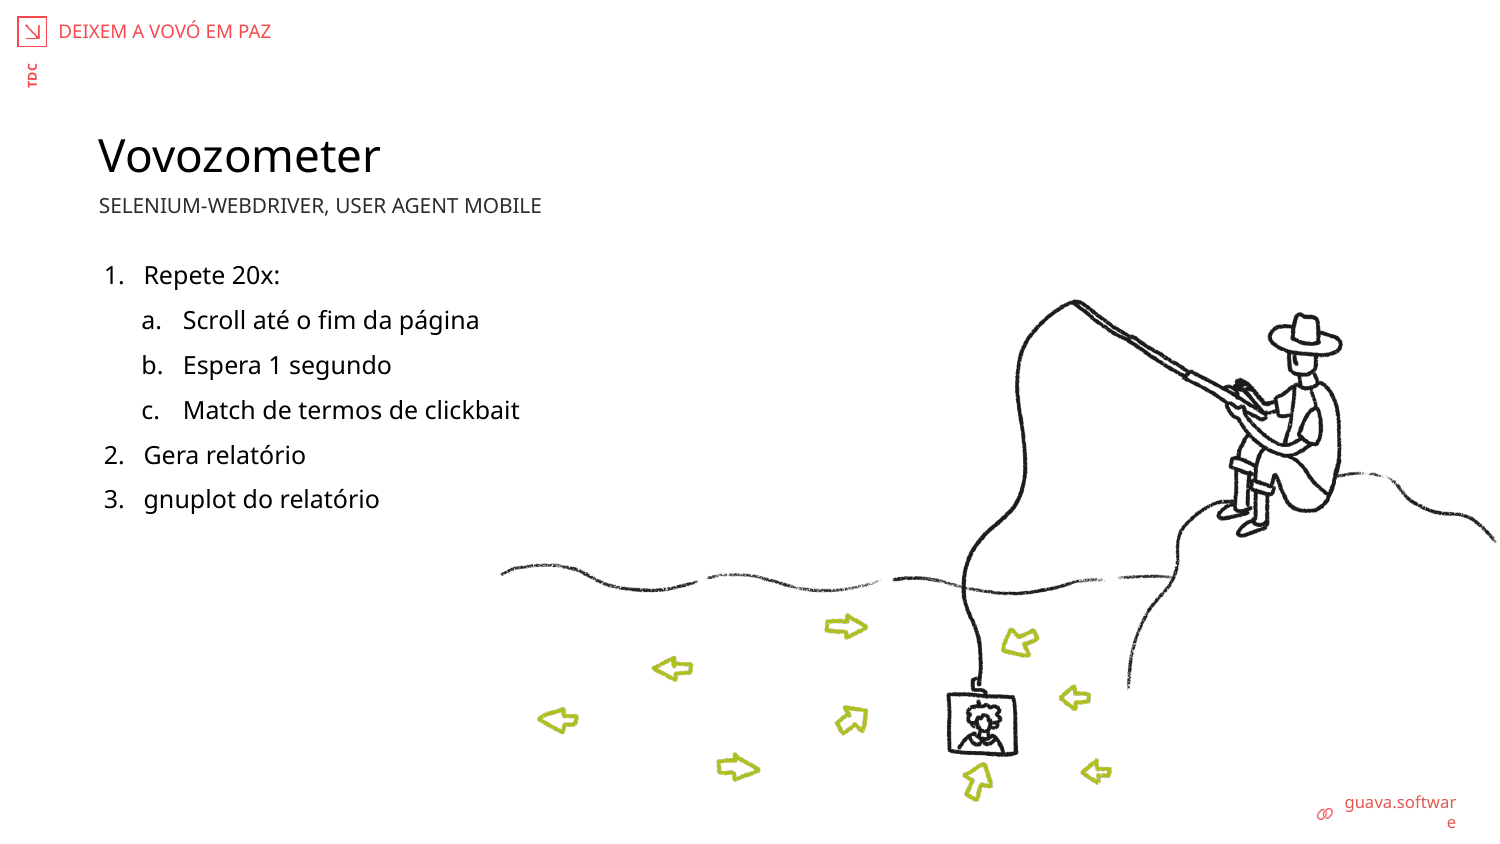

# DEIXEM A VOVÓ EM PAZ
Vovozometer
TDC
SELENIUM-WEBDRIVER, USER AGENT MOBILE
Repete 20x:
Scroll até o fim da página
Espera 1 segundo
Match de termos de clickbait
Gera relatório
gnuplot do relatório